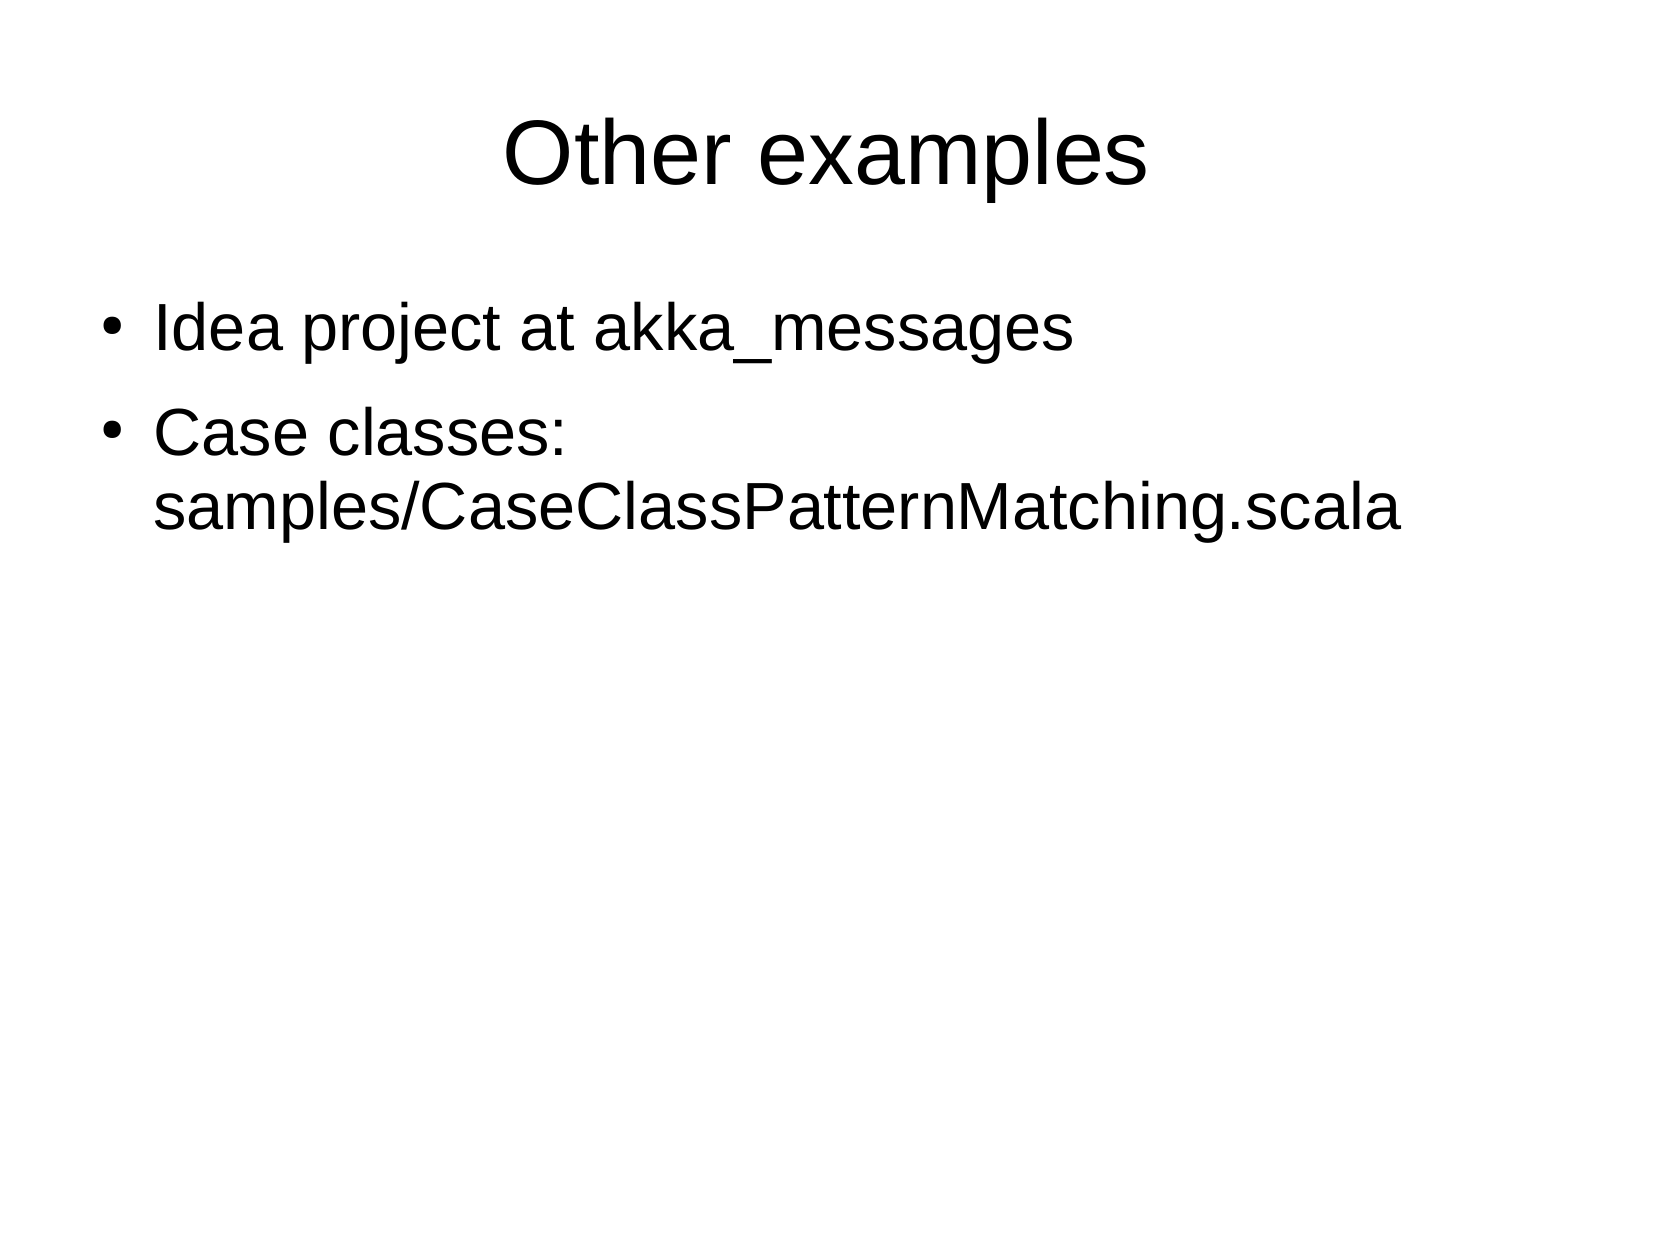

# Other examples
Idea project at akka_messages
Case classes:
samples/CaseClassPatternMatching.scala